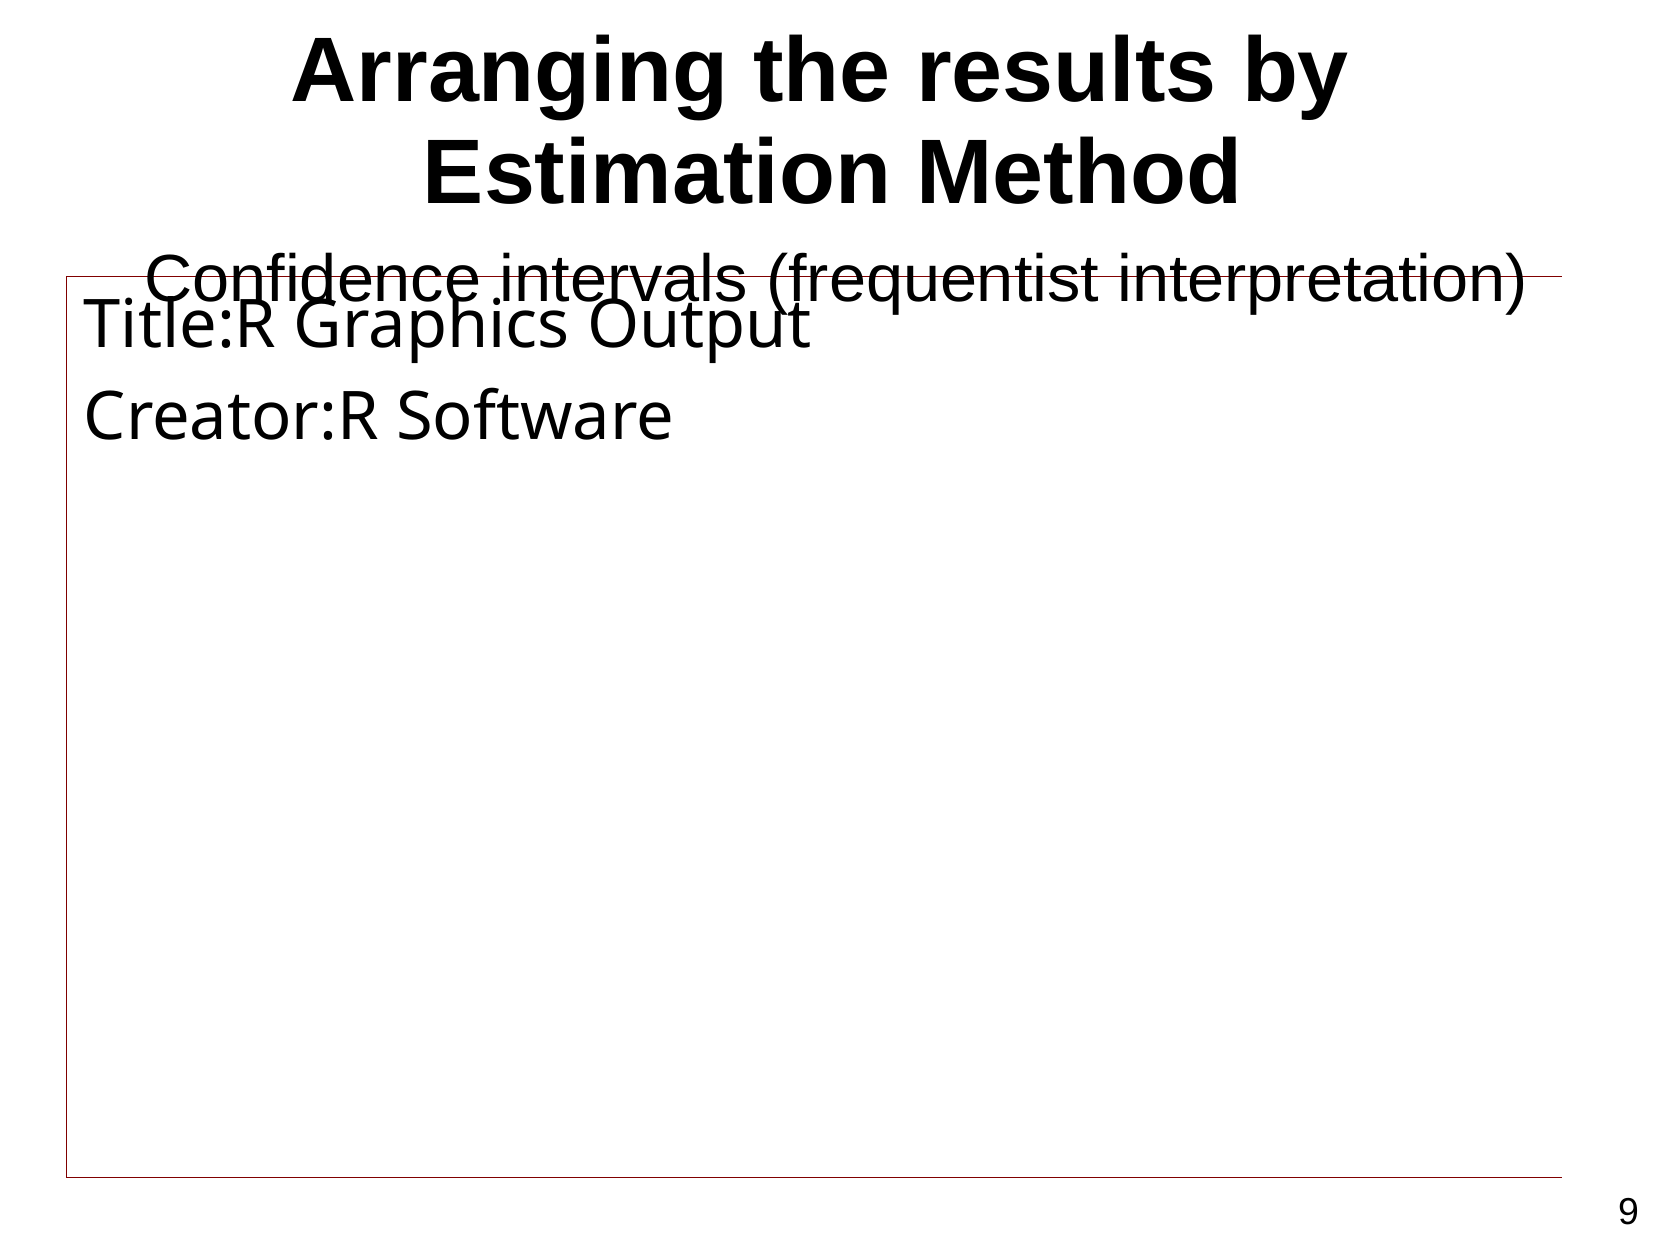

# Arranging the results by Estimation Method
Confidence intervals (frequentist interpretation)